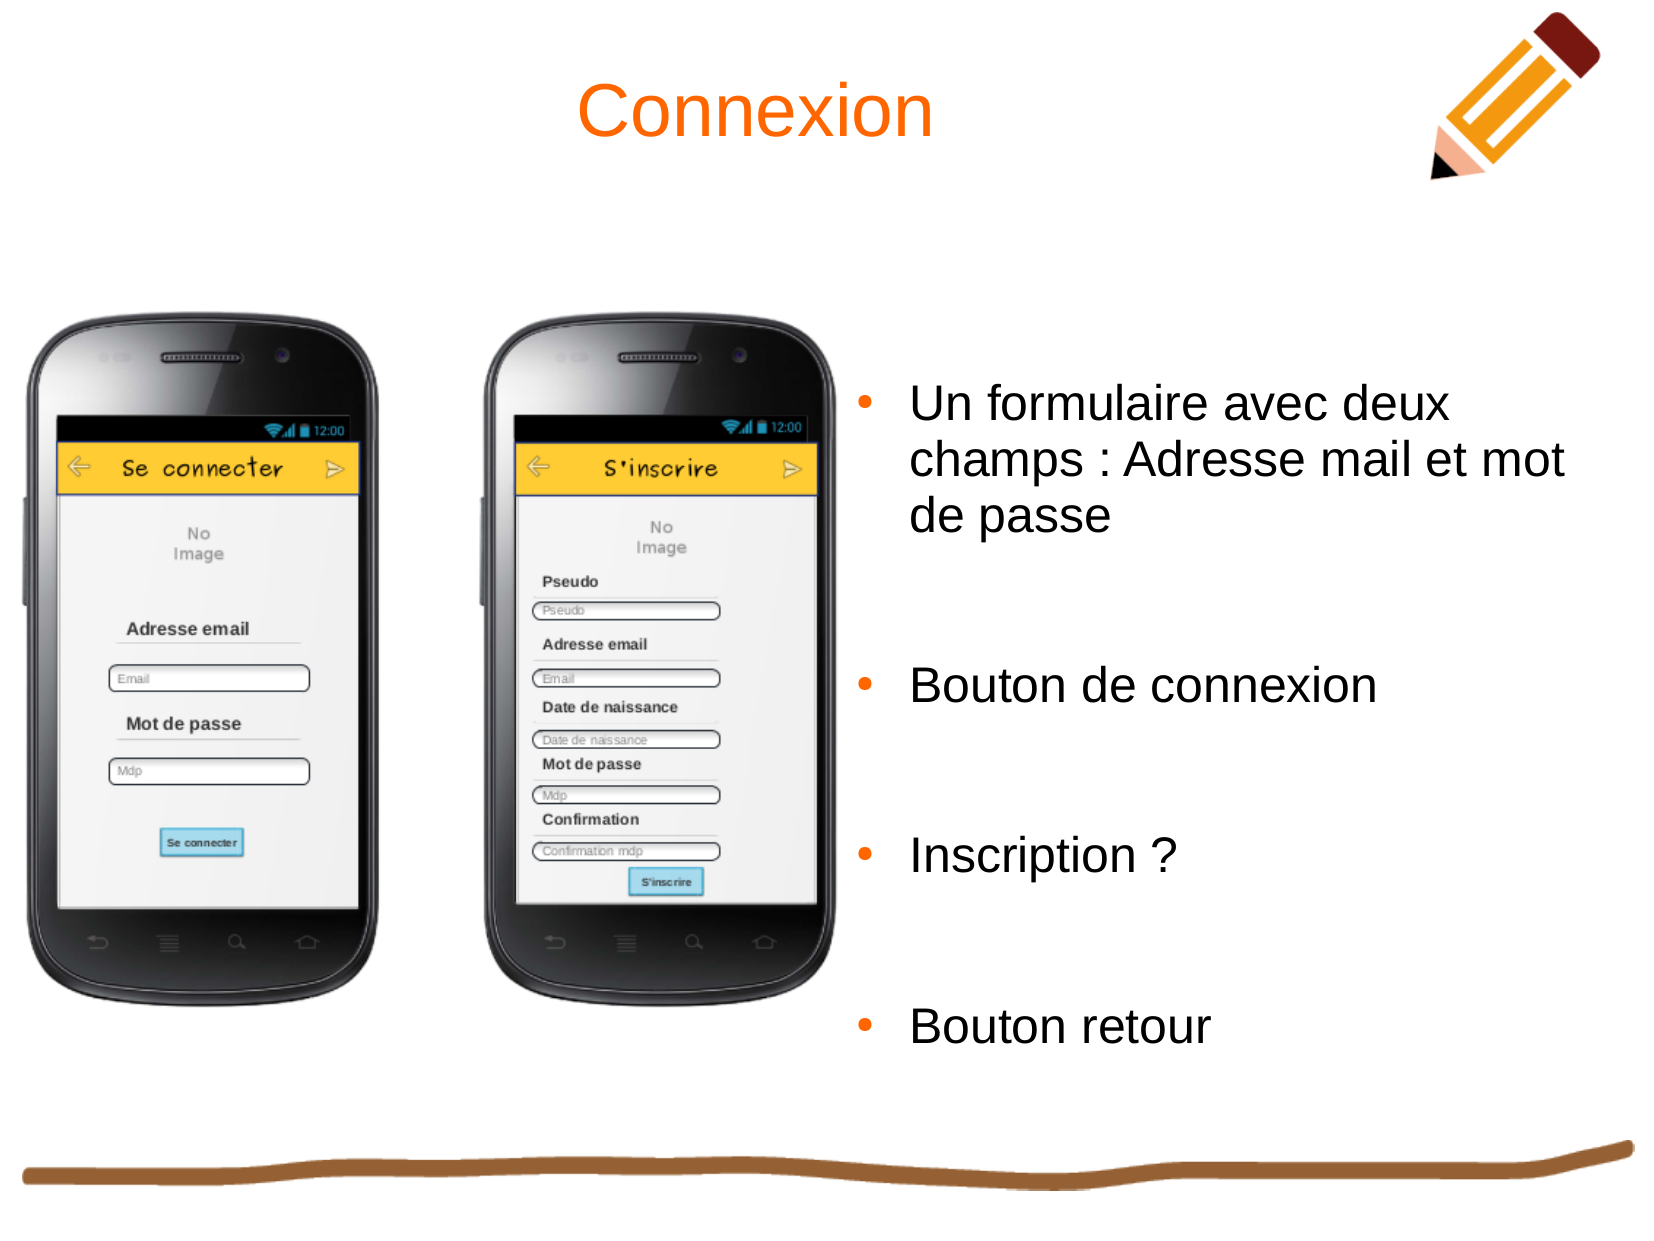

# Connexion
Un formulaire avec deux champs : Adresse mail et mot de passe
Bouton de connexion
Inscription ?
Bouton retour